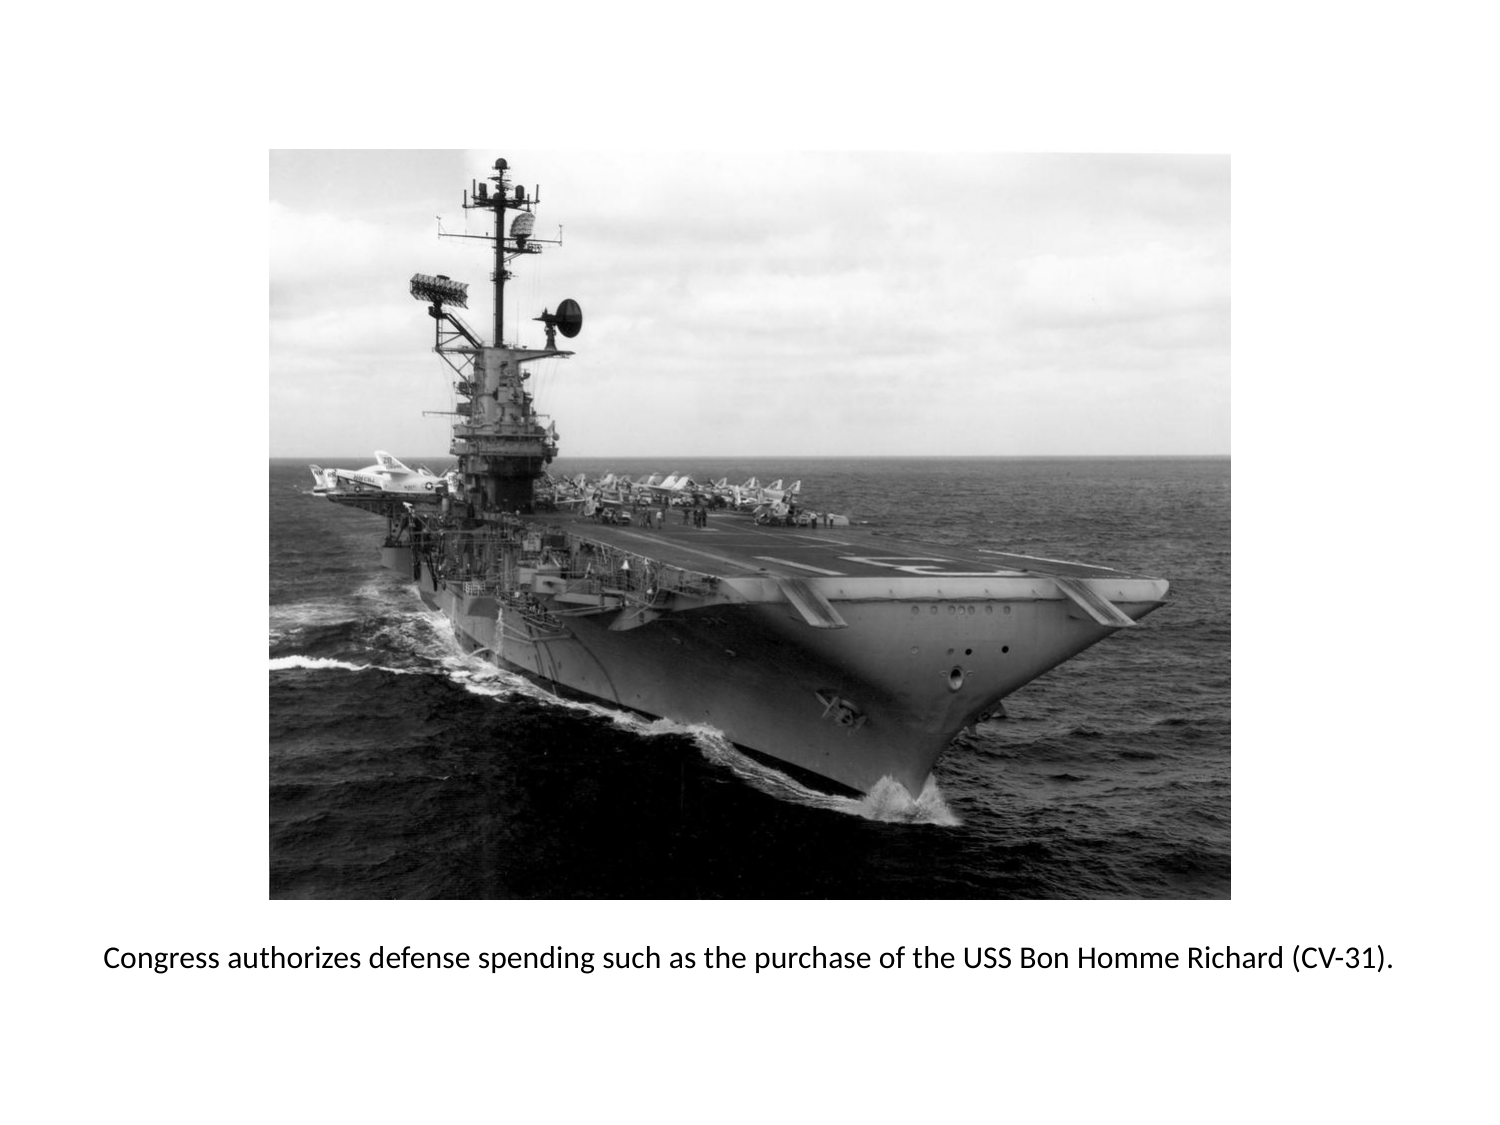

Congress authorizes defense spending such as the purchase of the USS Bon Homme Richard (CV-31).